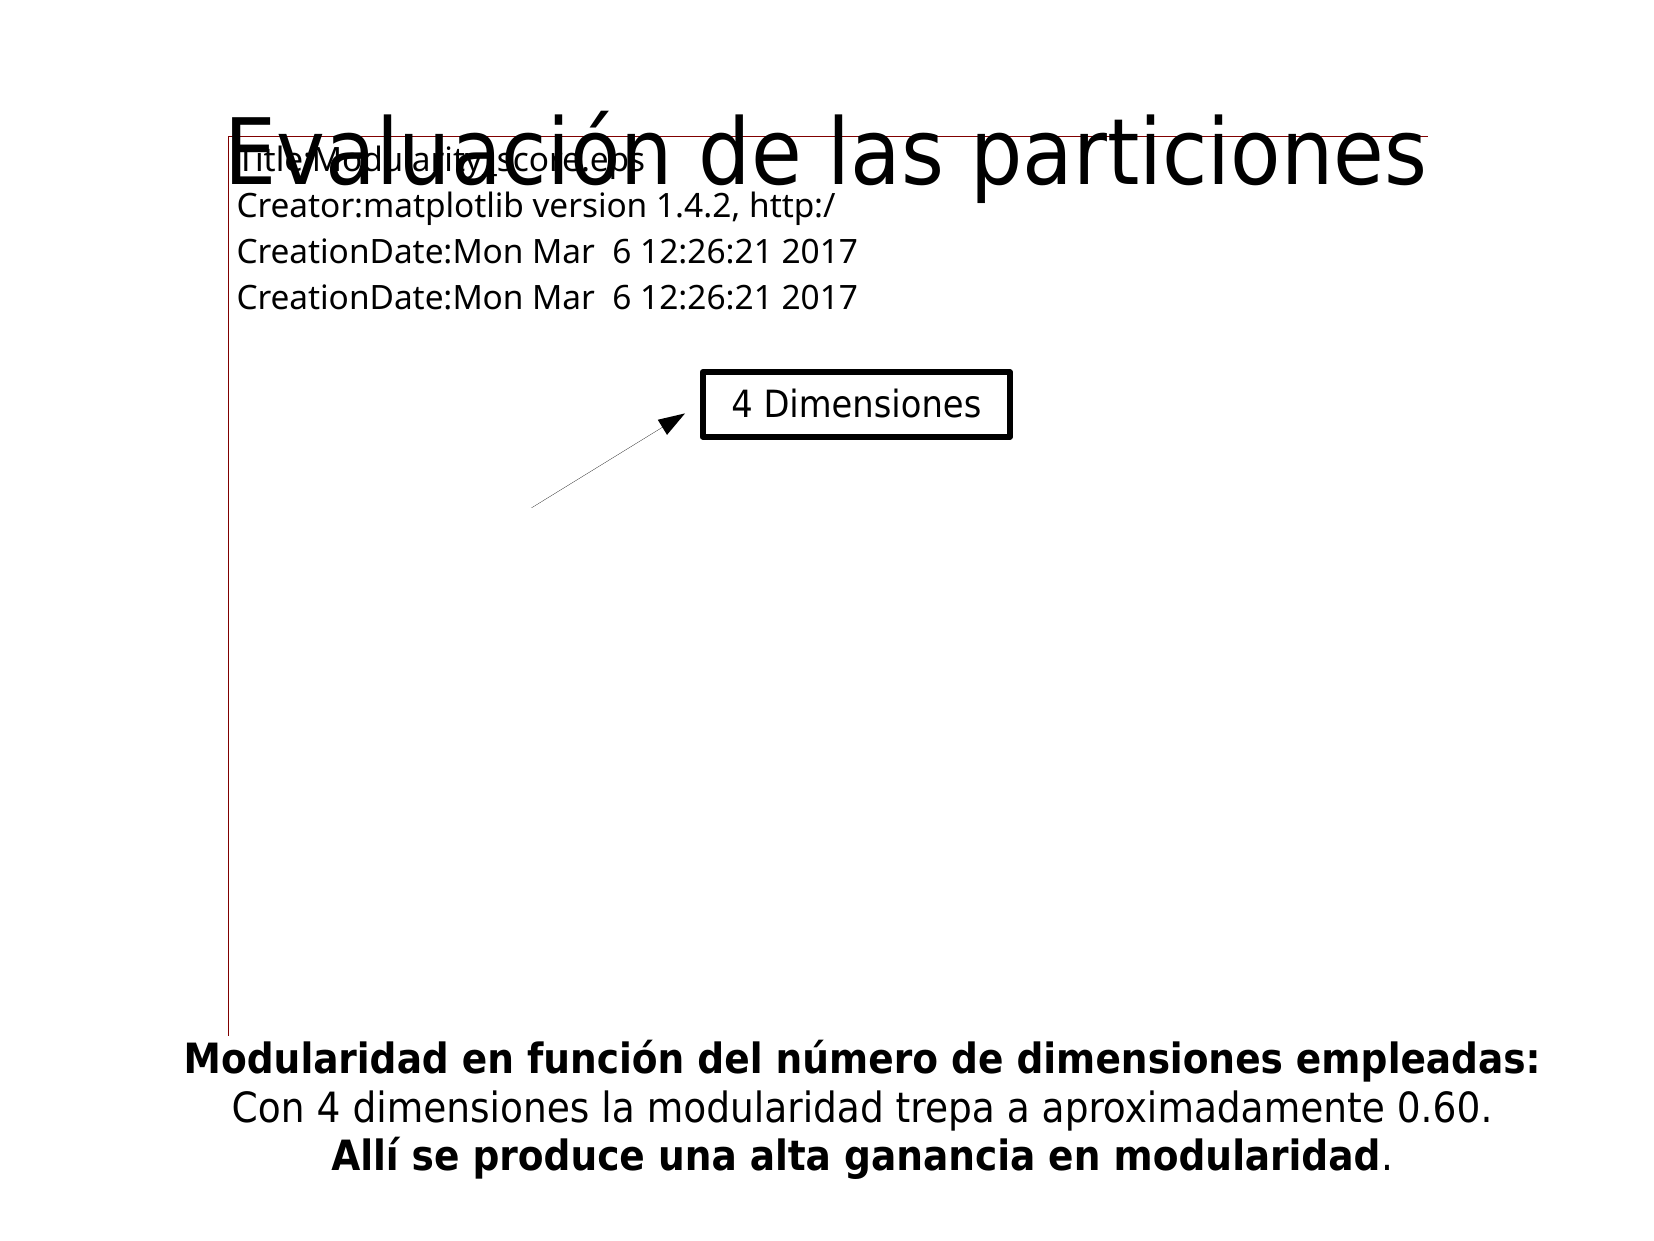

# Evaluación de las particiones
4 Dimensiones
Modularidad en función del número de dimensiones empleadas:
Con 4 dimensiones la modularidad trepa a aproximadamente 0.60.
Allí se produce una alta ganancia en modularidad.